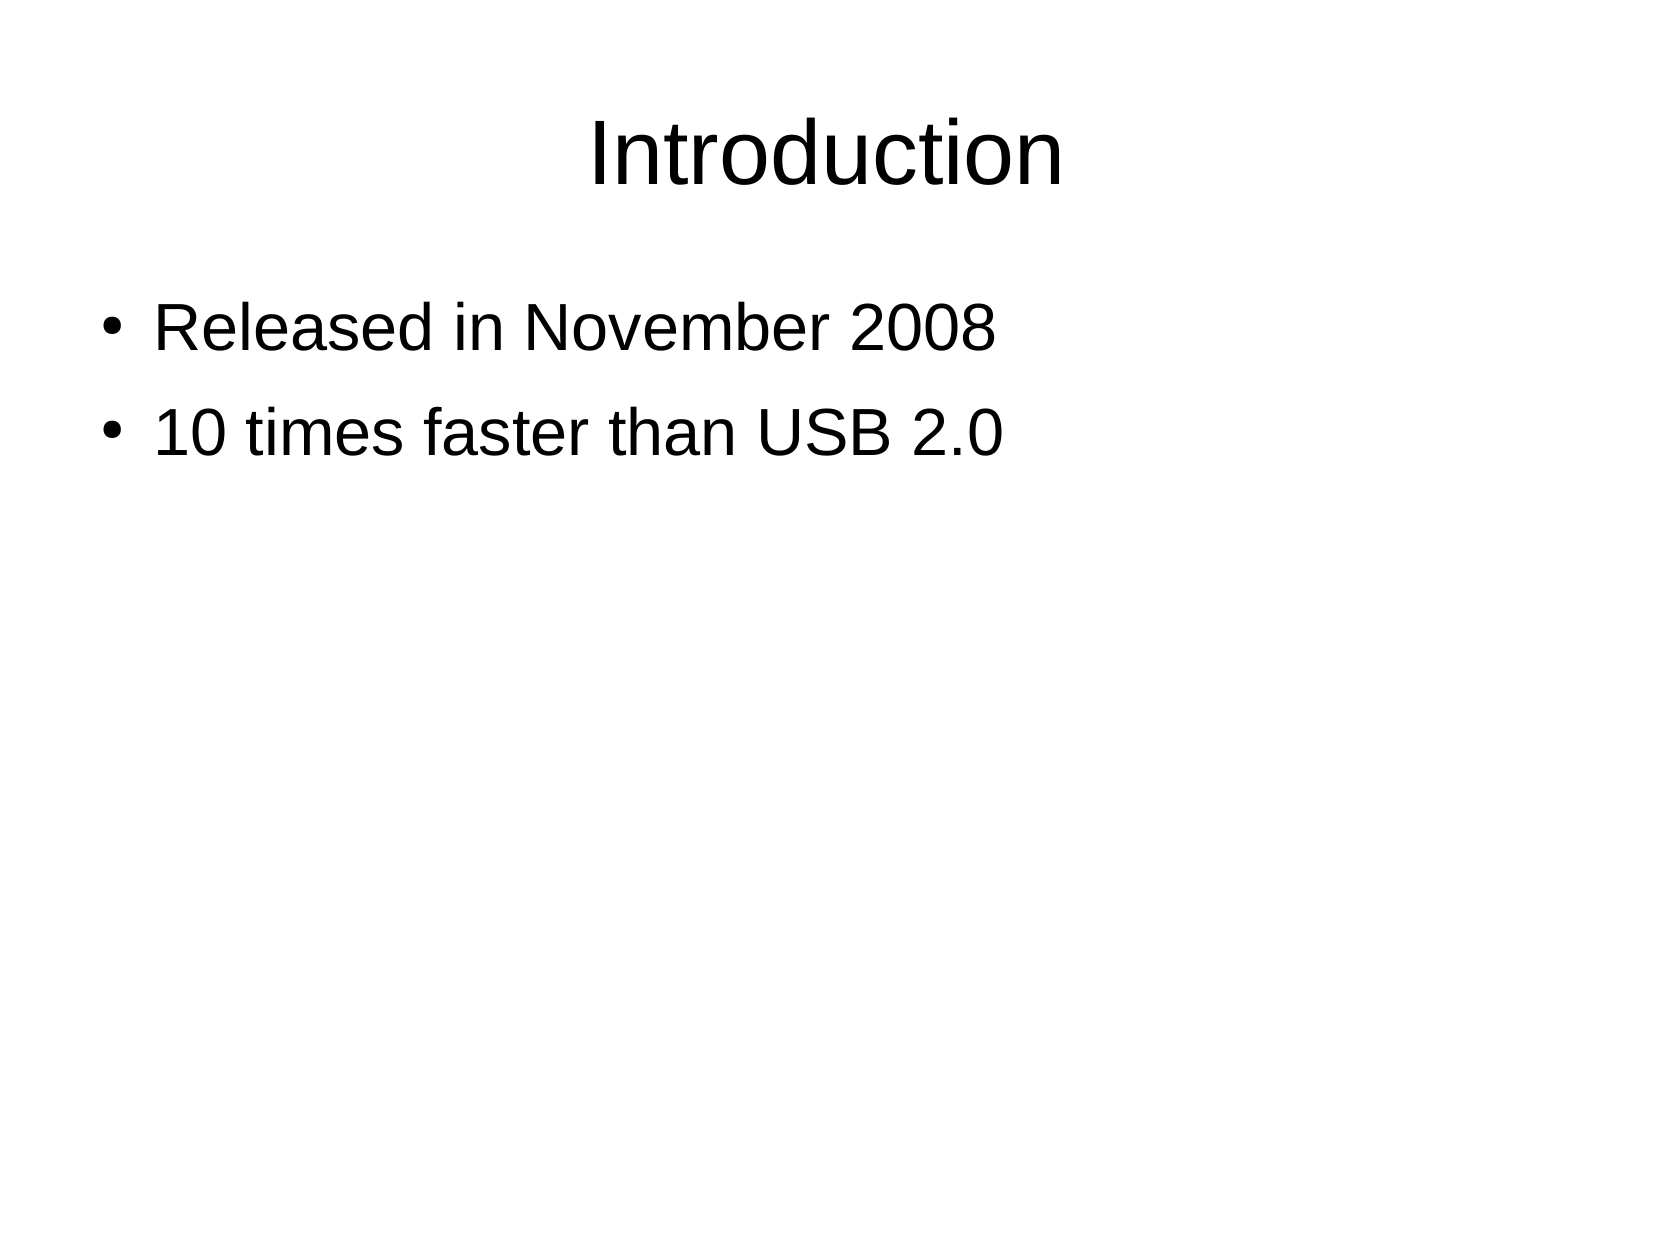

# Introduction
Released in November 2008
10 times faster than USB 2.0